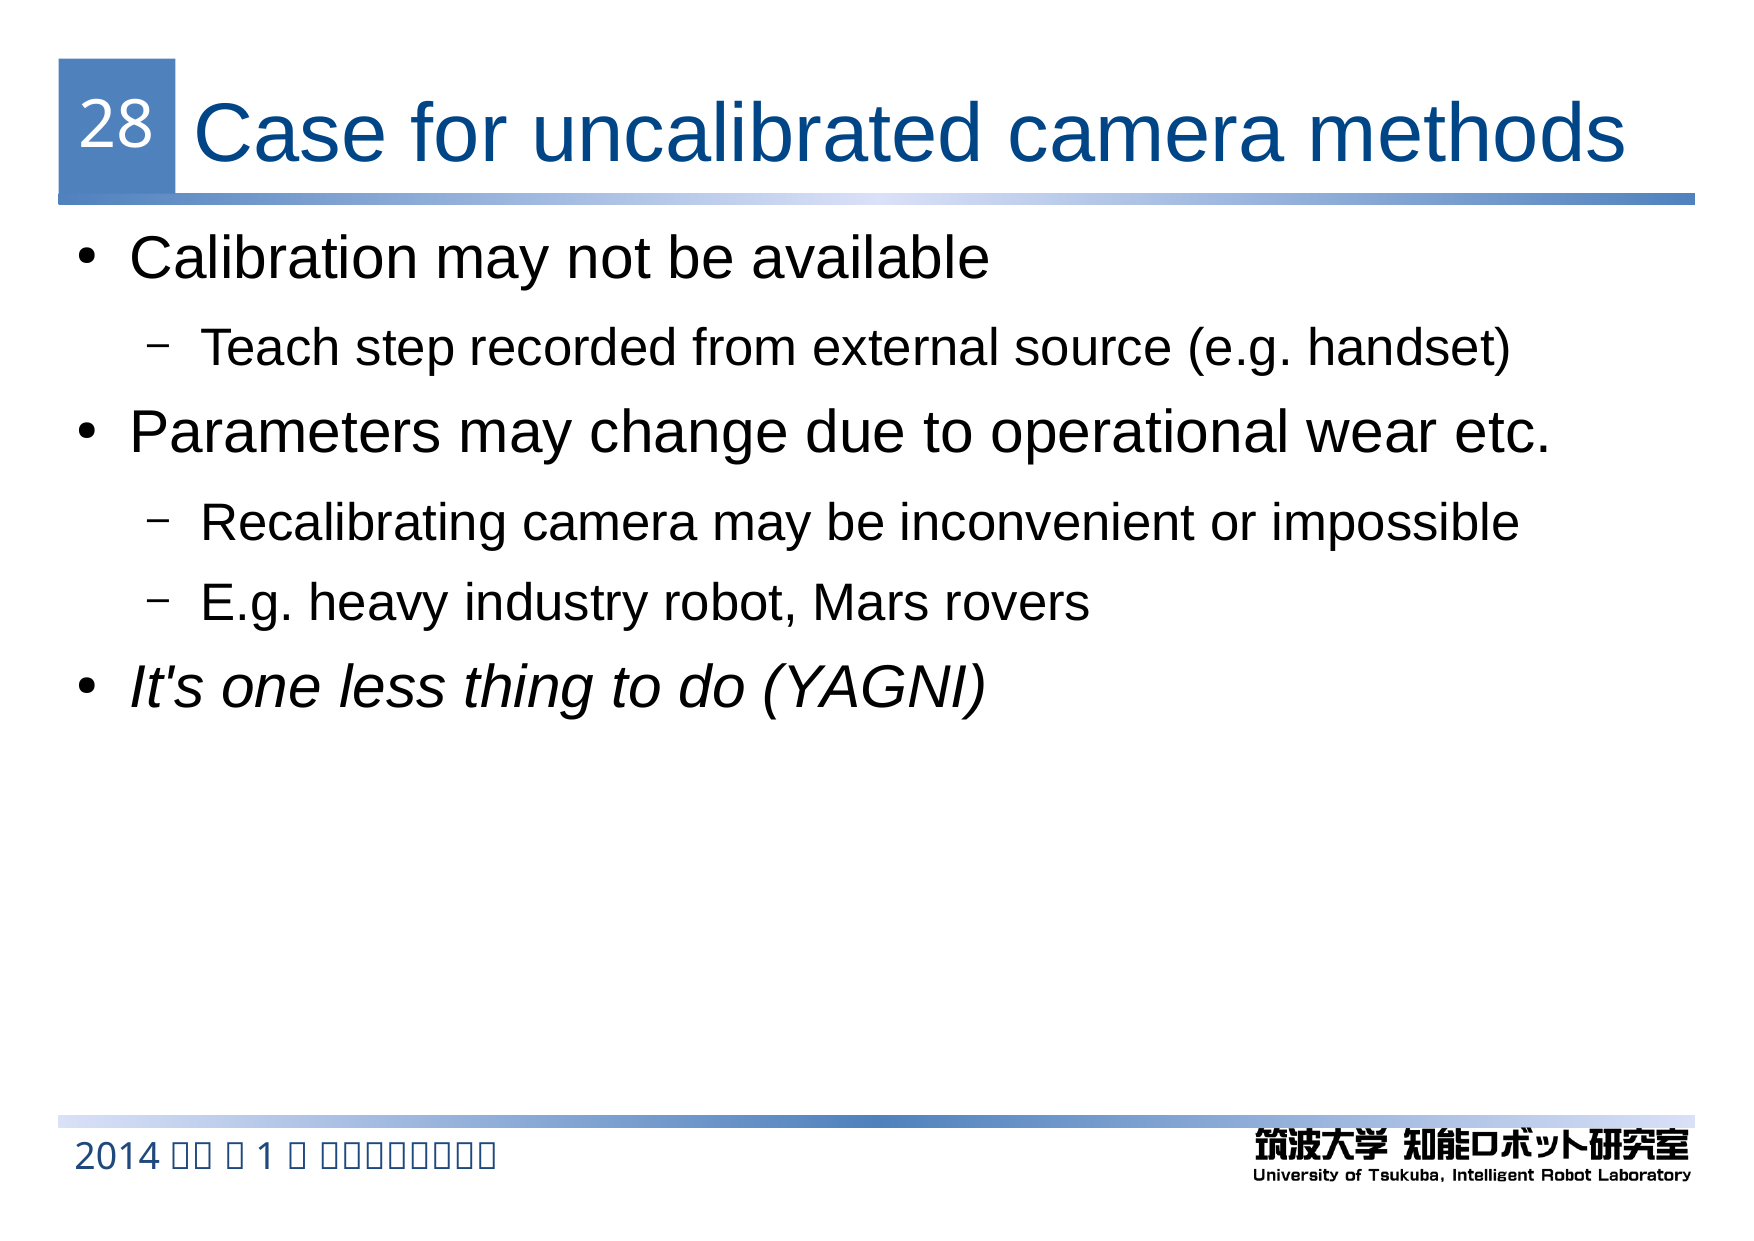

# Case for uncalibrated camera methods
Calibration may not be available
Teach step recorded from external source (e.g. handset)
Parameters may change due to operational wear etc.
Recalibrating camera may be inconvenient or impossible
E.g. heavy industry robot, Mars rovers
It's one less thing to do (YAGNI)